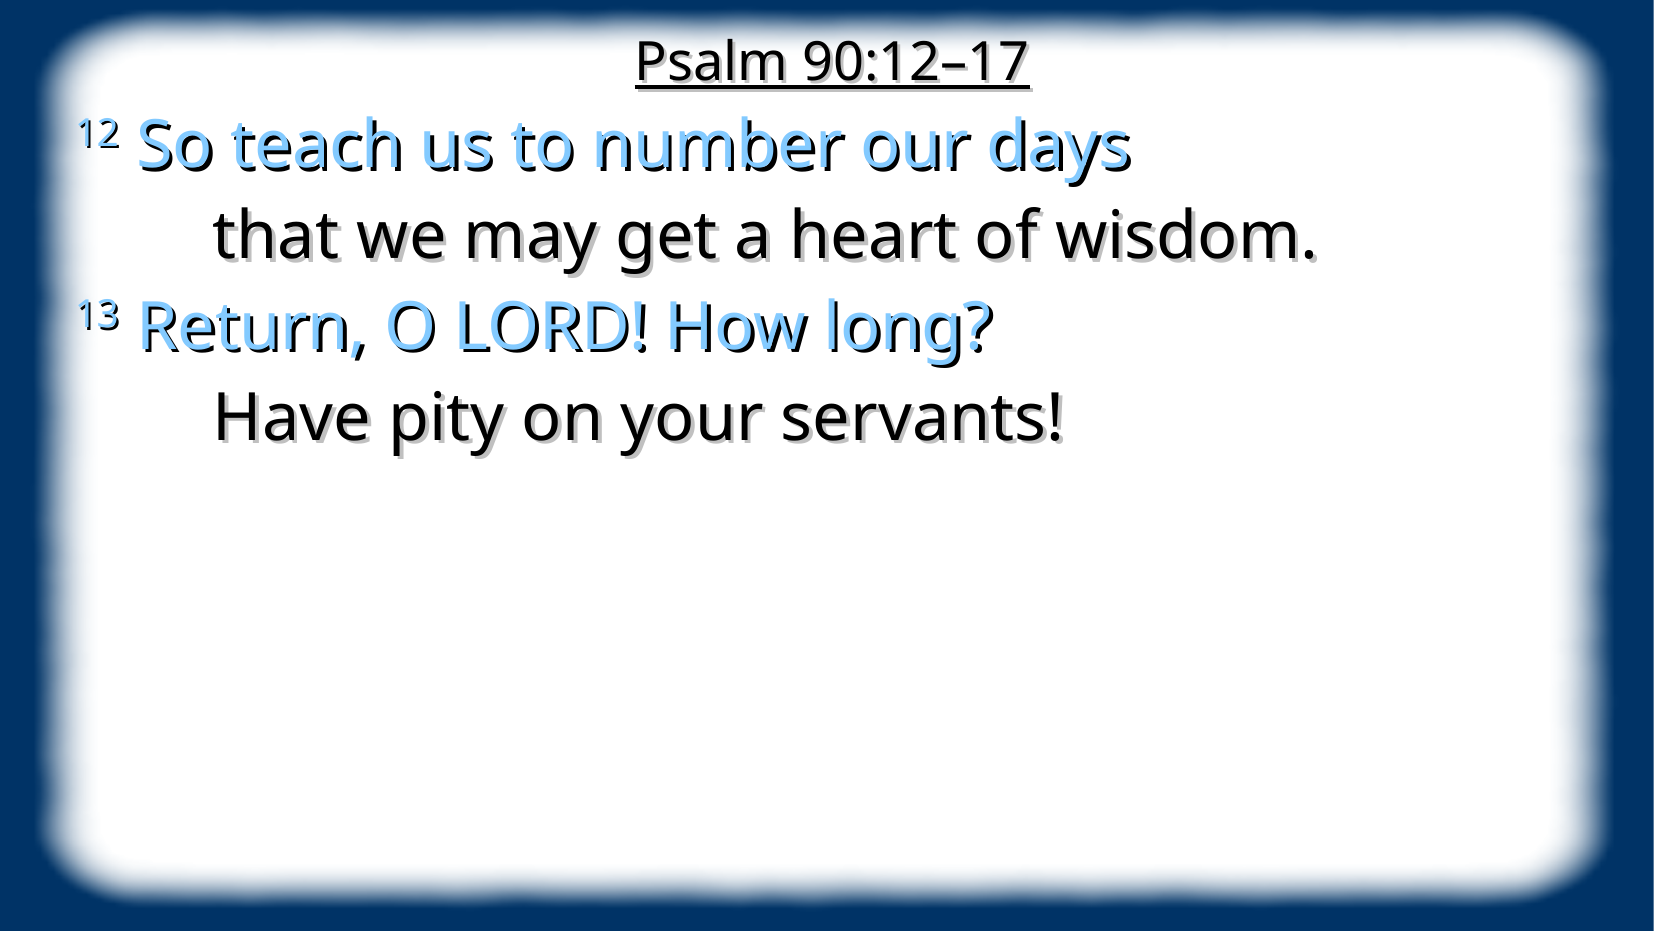

Psalm 90:12–17
12 So teach us to number our days
 that we may get a heart of wisdom.
13 Return, O LORD! How long?
 Have pity on your servants!